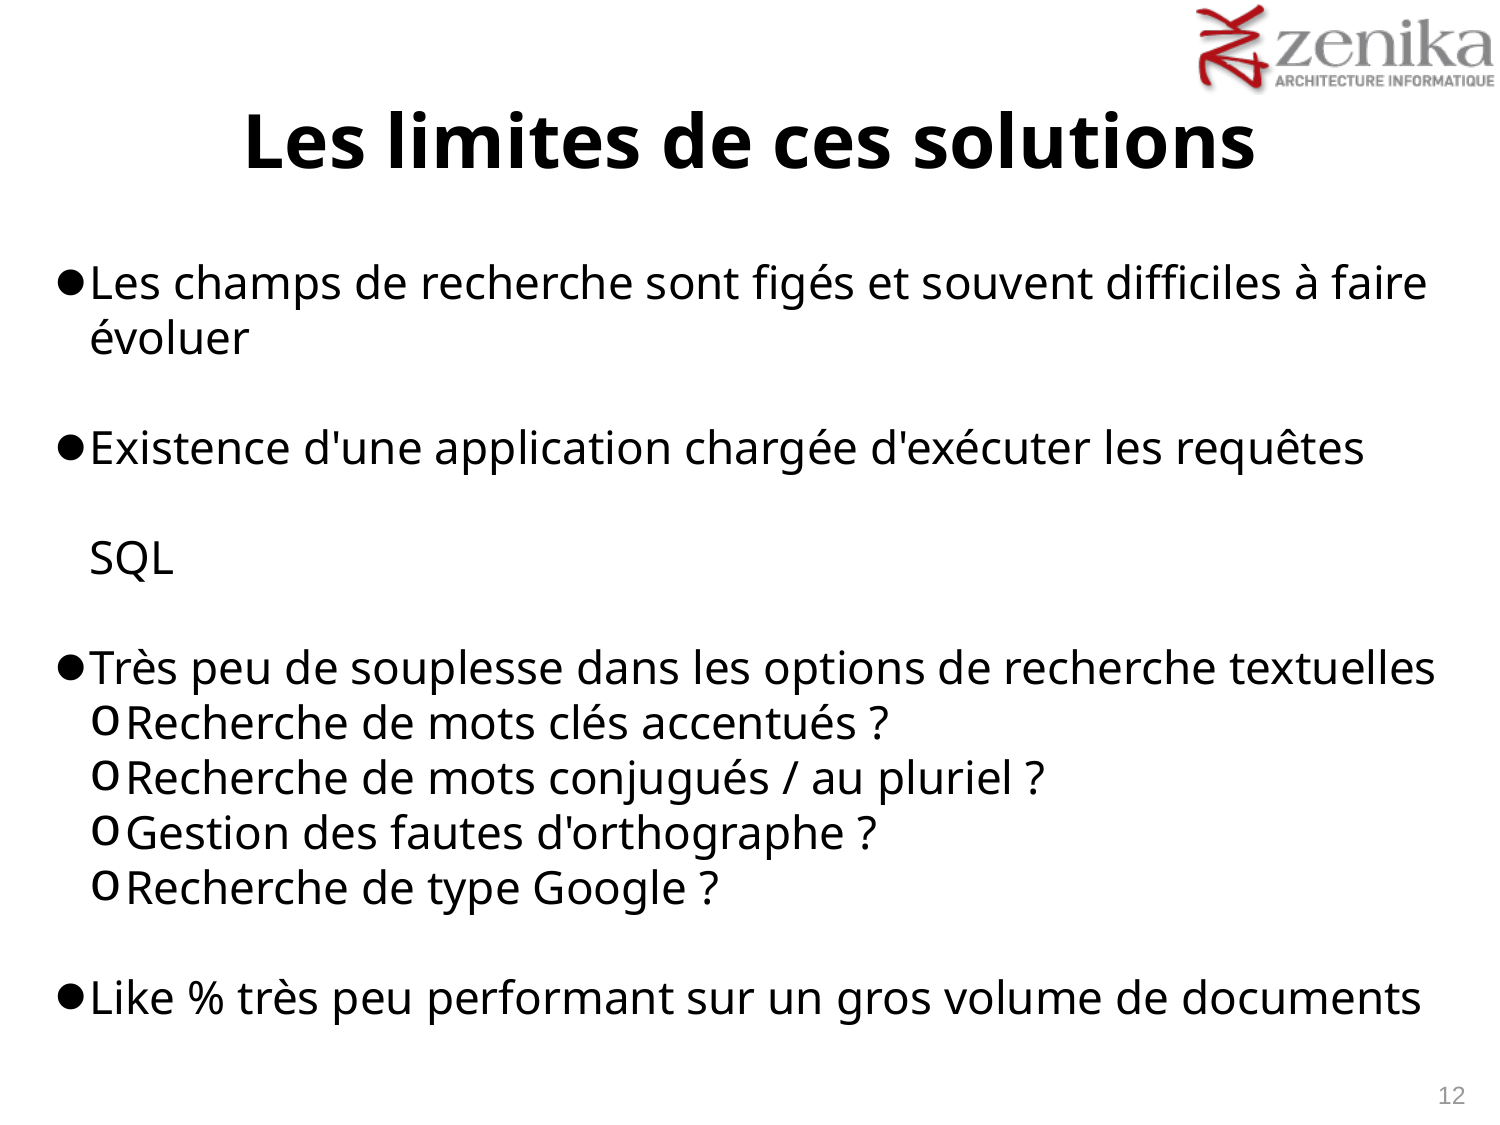

Les limites de ces solutions
Les champs de recherche sont figés et souvent difficiles à faire évoluer
Existence d'une application chargée d'exécuter les requêtes SQL
Très peu de souplesse dans les options de recherche textuelles
Recherche de mots clés accentués ?
Recherche de mots conjugués / au pluriel ?
Gestion des fautes d'orthographe ?
Recherche de type Google ?
Like % très peu performant sur un gros volume de documents